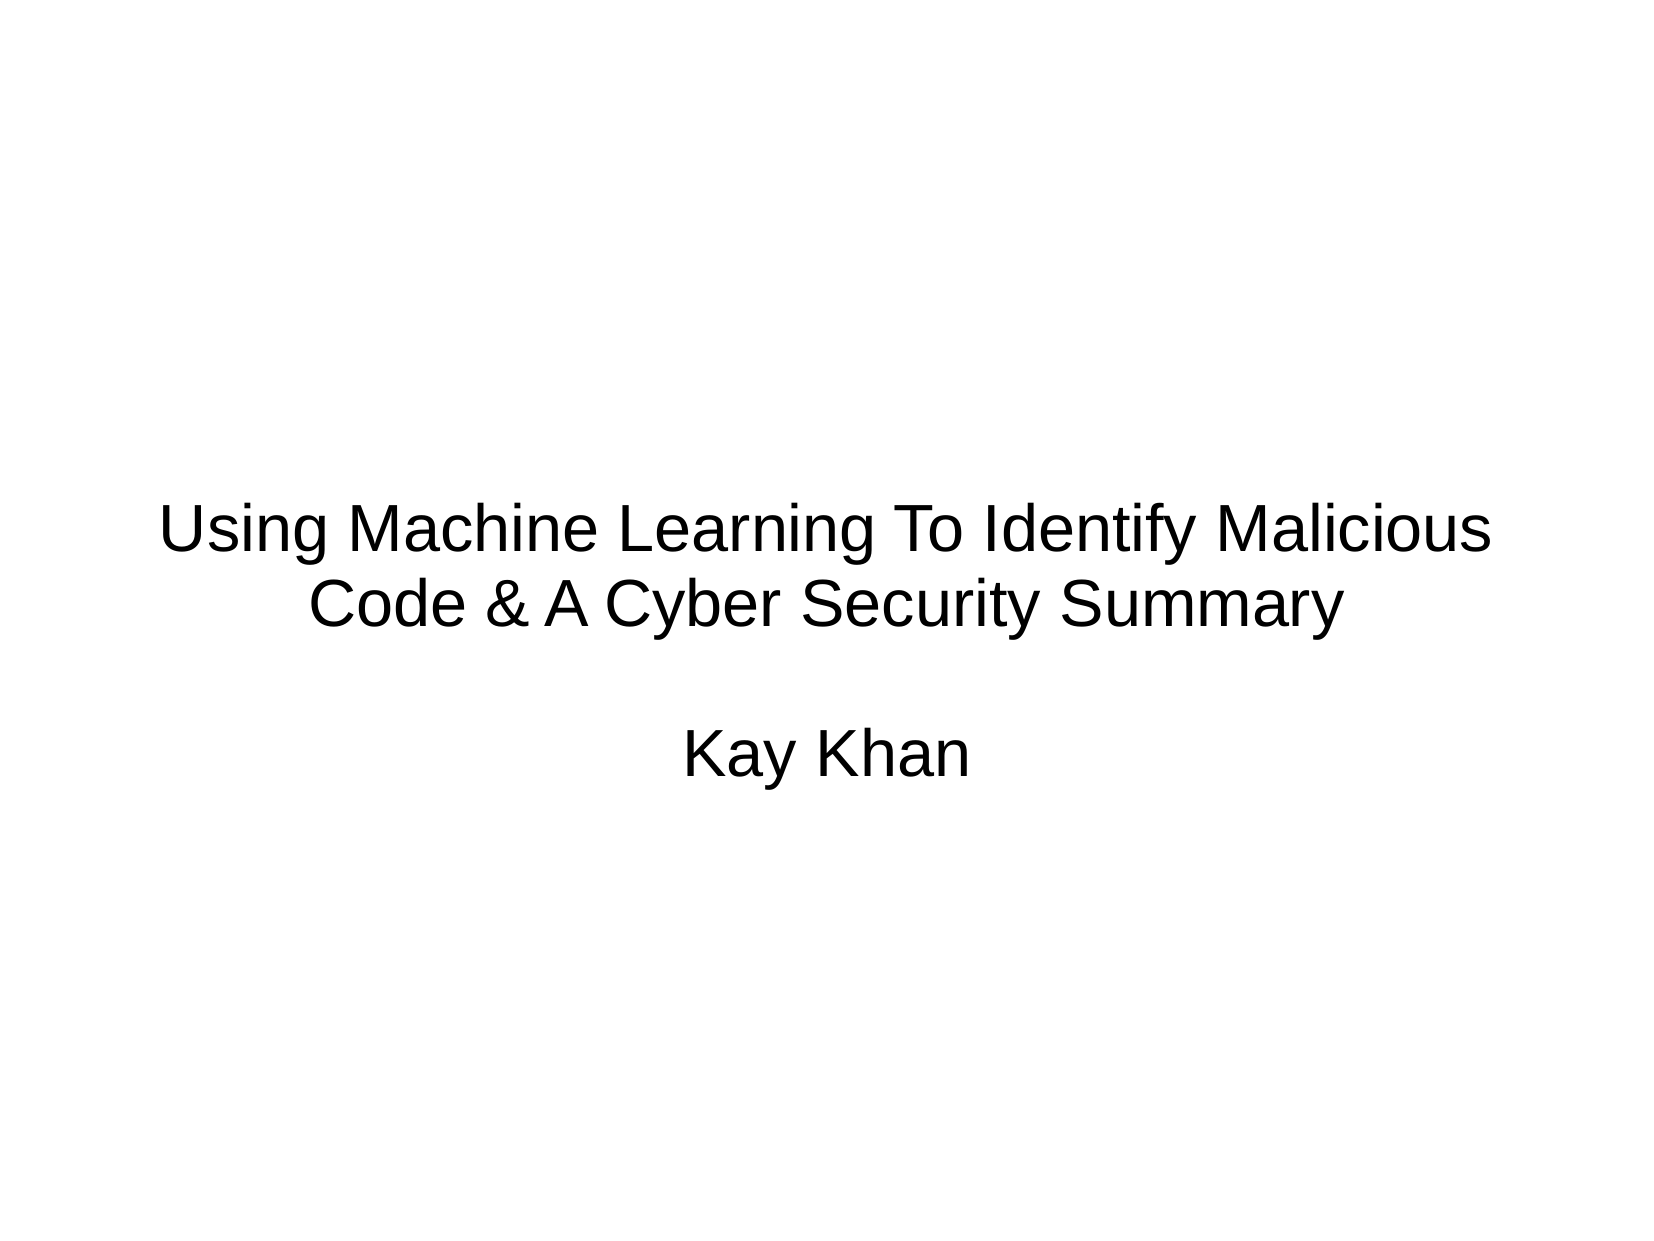

# Using Machine Learning To Identify Malicious Code & A Cyber Security Summary
Kay Khan